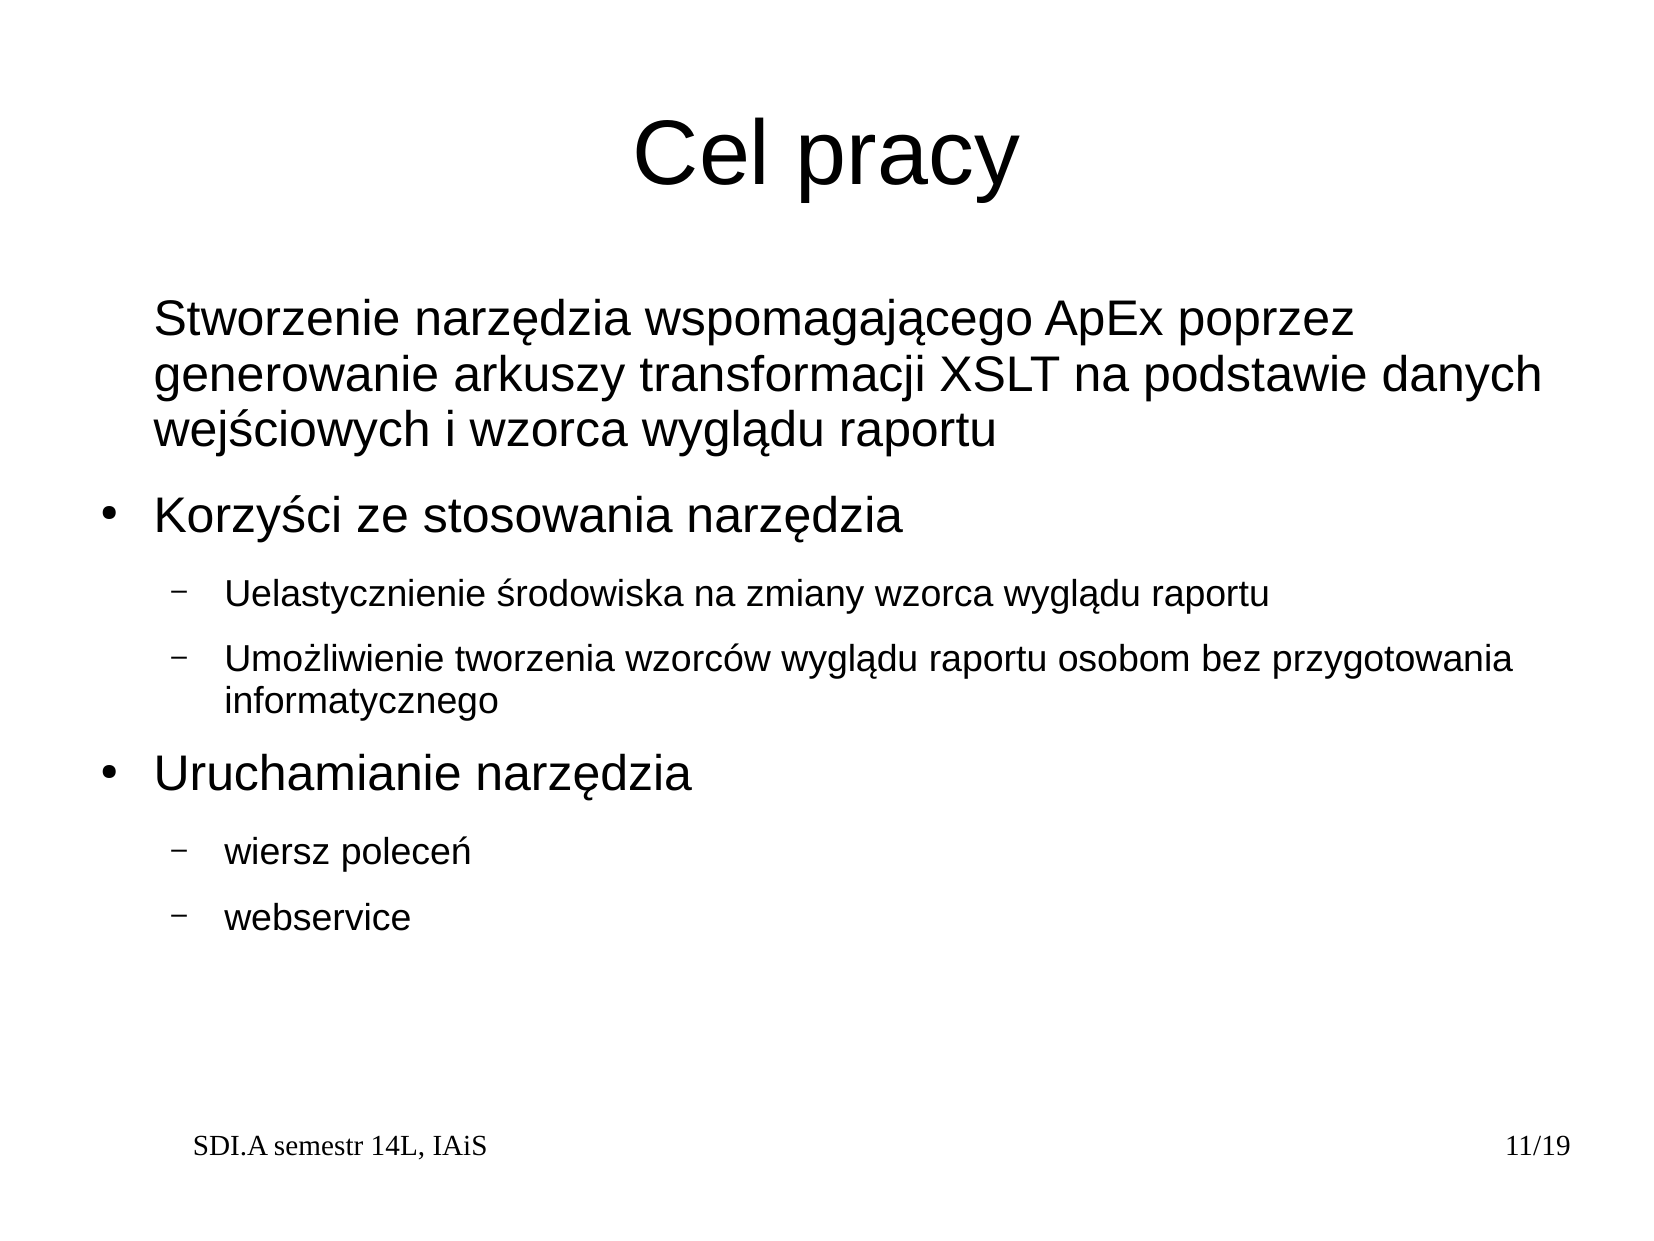

# Cel pracy
Stworzenie narzędzia wspomagającego ApEx poprzez generowanie arkuszy transformacji XSLT na podstawie danych wejściowych i wzorca wyglądu raportu
Korzyści ze stosowania narzędzia
Uelastycznienie środowiska na zmiany wzorca wyglądu raportu
Umożliwienie tworzenia wzorców wyglądu raportu osobom bez przygotowania informatycznego
Uruchamianie narzędzia
wiersz poleceń
webservice
SDI.A semestr 14L, IAiS
11